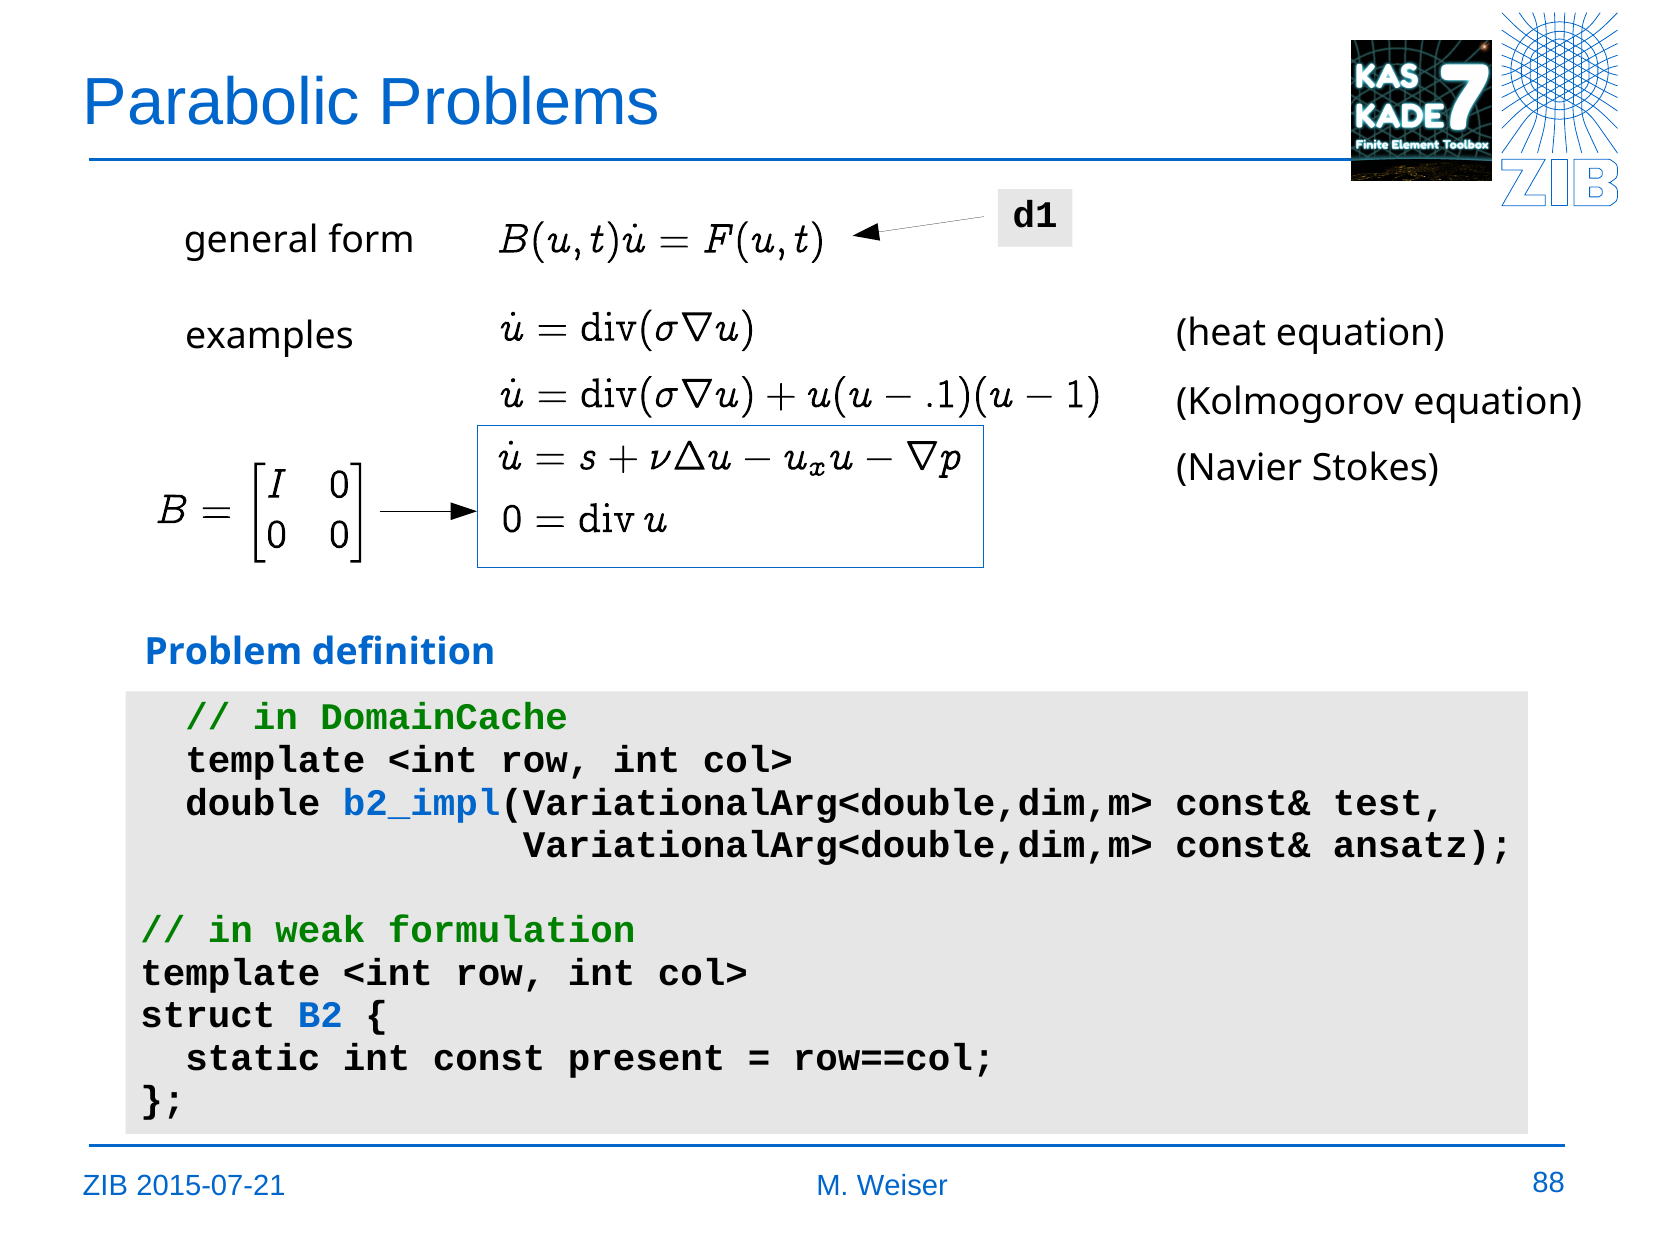

# Parabolic Problems
d1
general form
(heat equation)
examples
(Kolmogorov equation)
(Navier Stokes)
Problem definition
 // in DomainCache
 template <int row, int col>
 double b2_impl(VariationalArg<double,dim,m> const& test,
 VariationalArg<double,dim,m> const& ansatz);
// in weak formulation
template <int row, int col>
struct B2 {
 static int const present = row==col;
};
88
ZIB 2015-07-21
M. Weiser